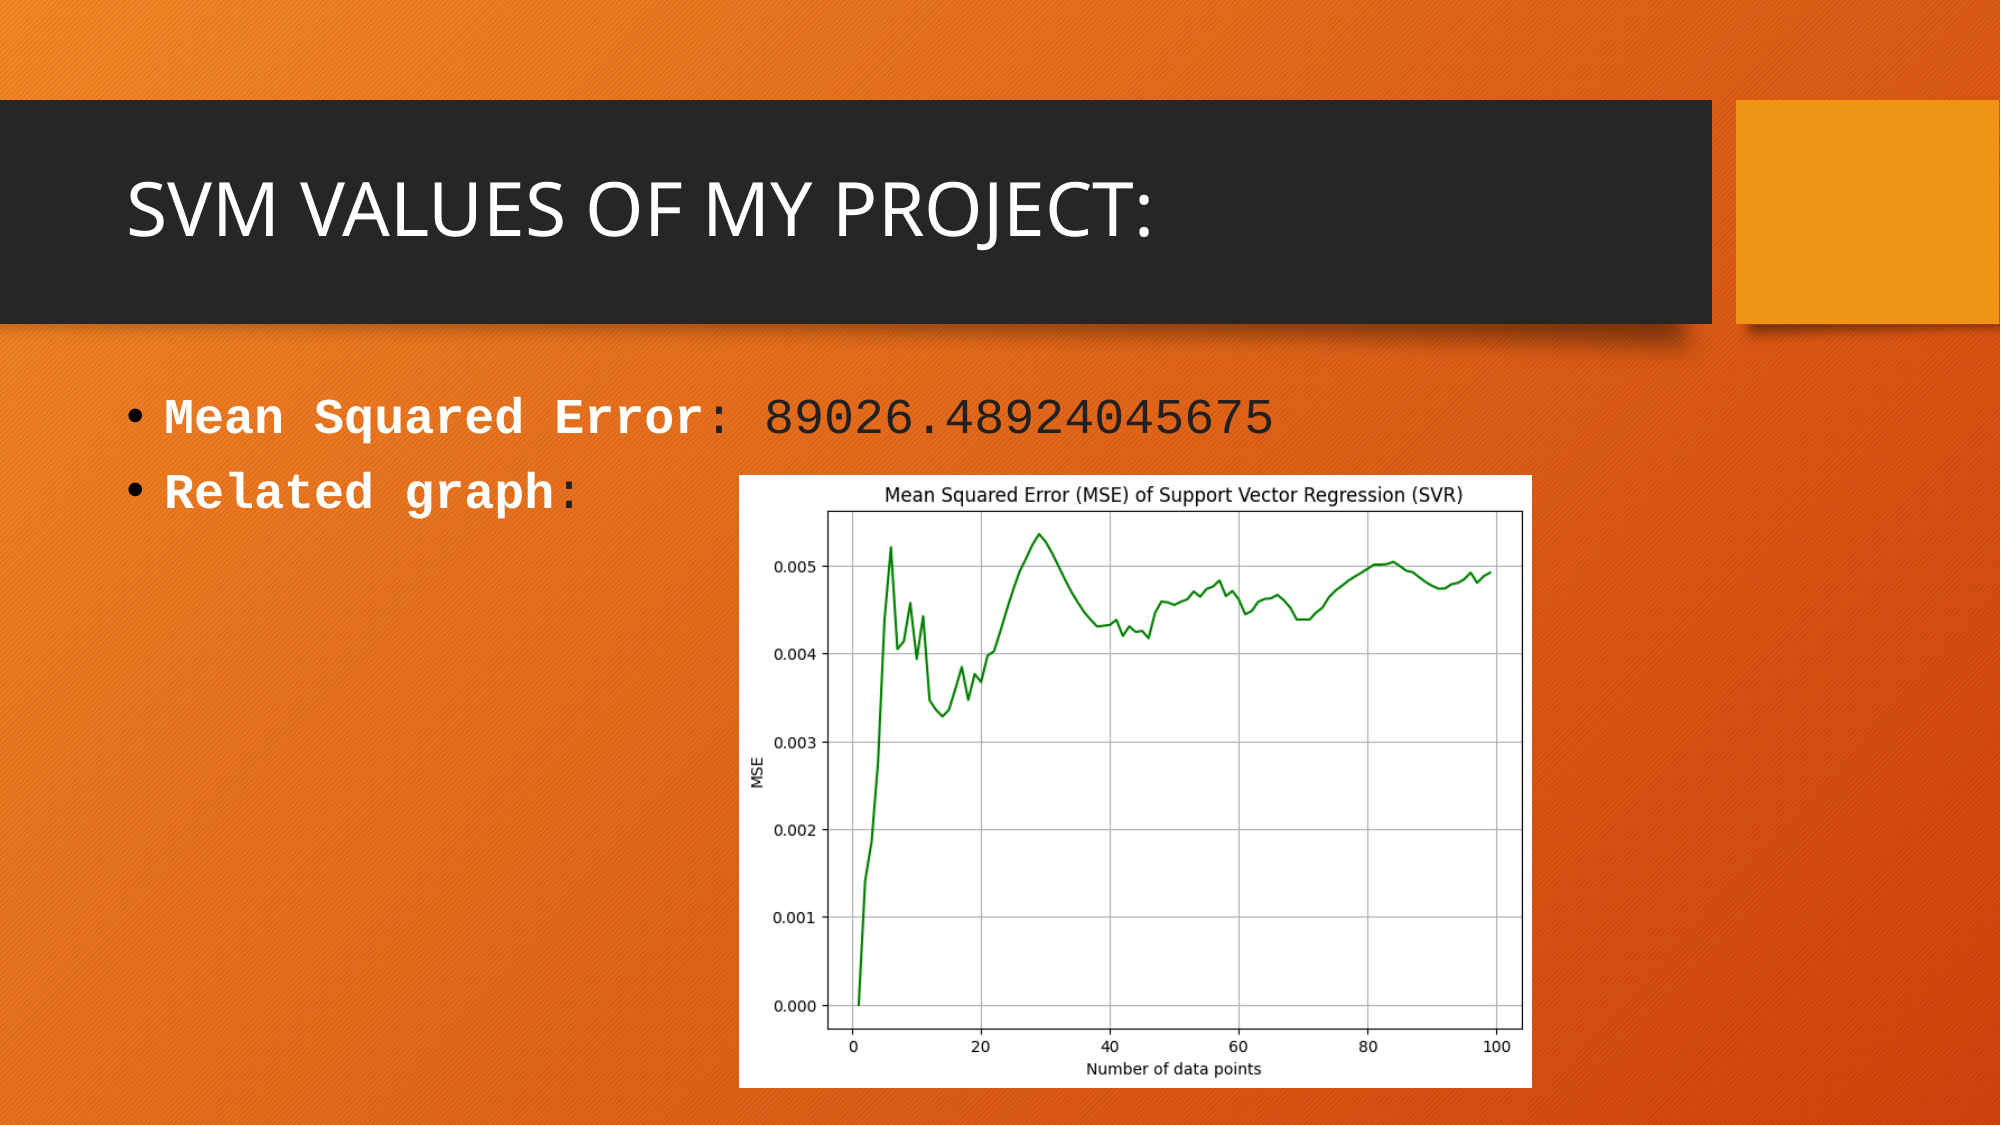

# SVM VALUES OF MY PROJECT:
Mean Squared Error: 89026.48924045675
Related graph: